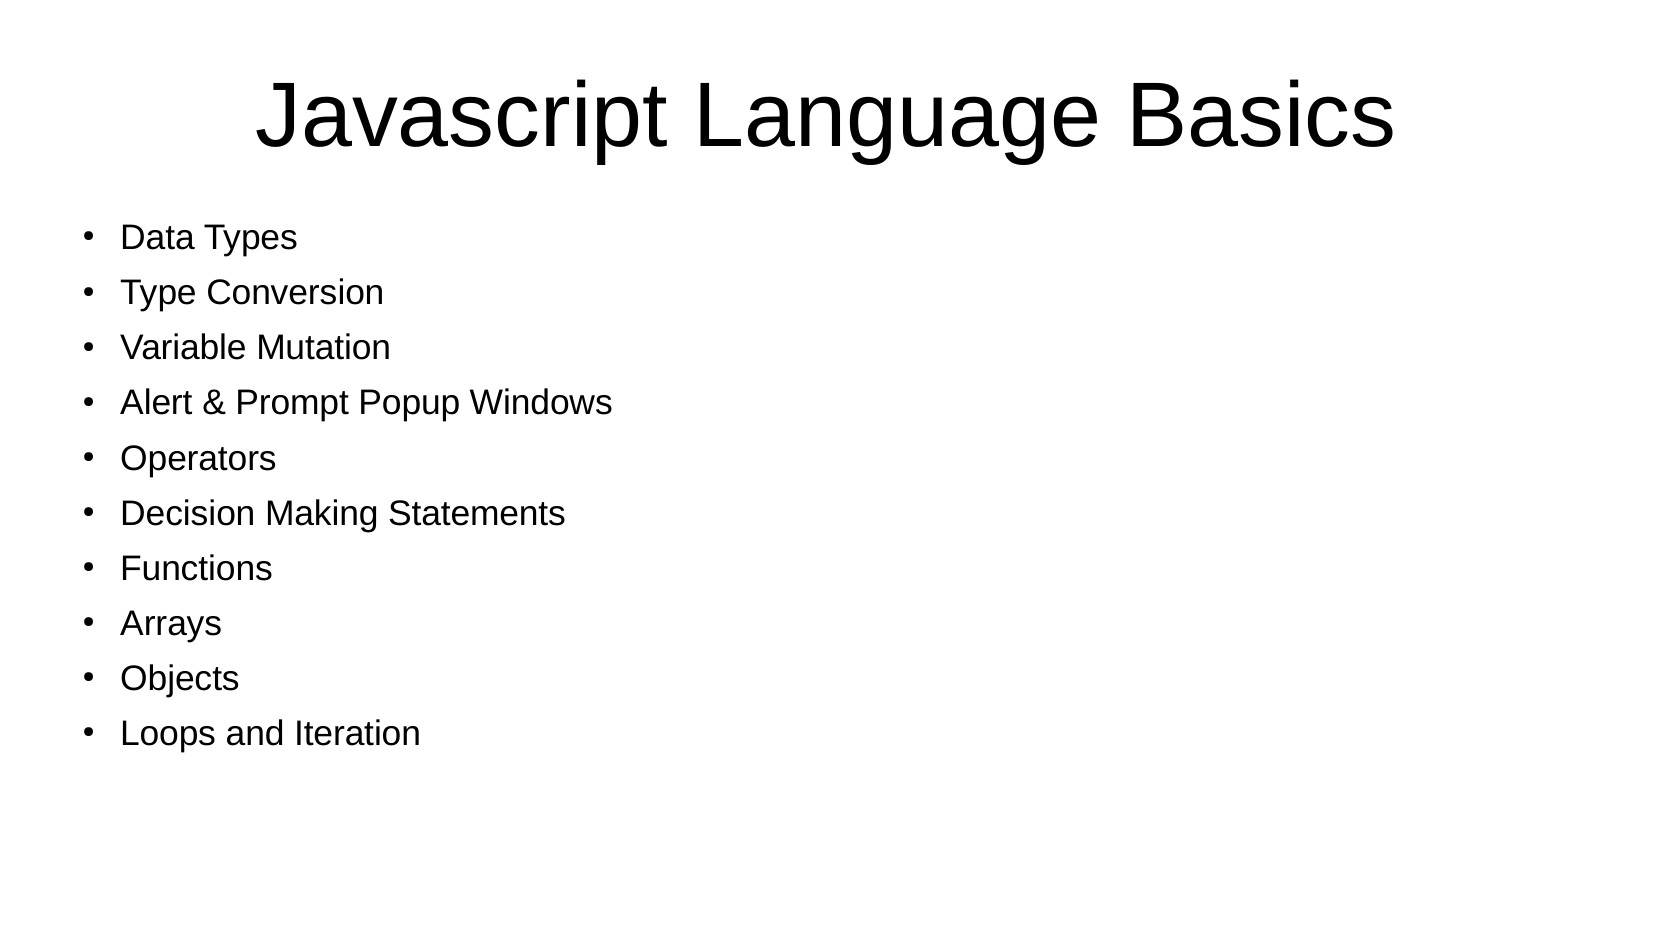

# Javascript Language Basics
Data Types
Type Conversion
Variable Mutation
Alert & Prompt Popup Windows
Operators
Decision Making Statements
Functions
Arrays
Objects
Loops and Iteration